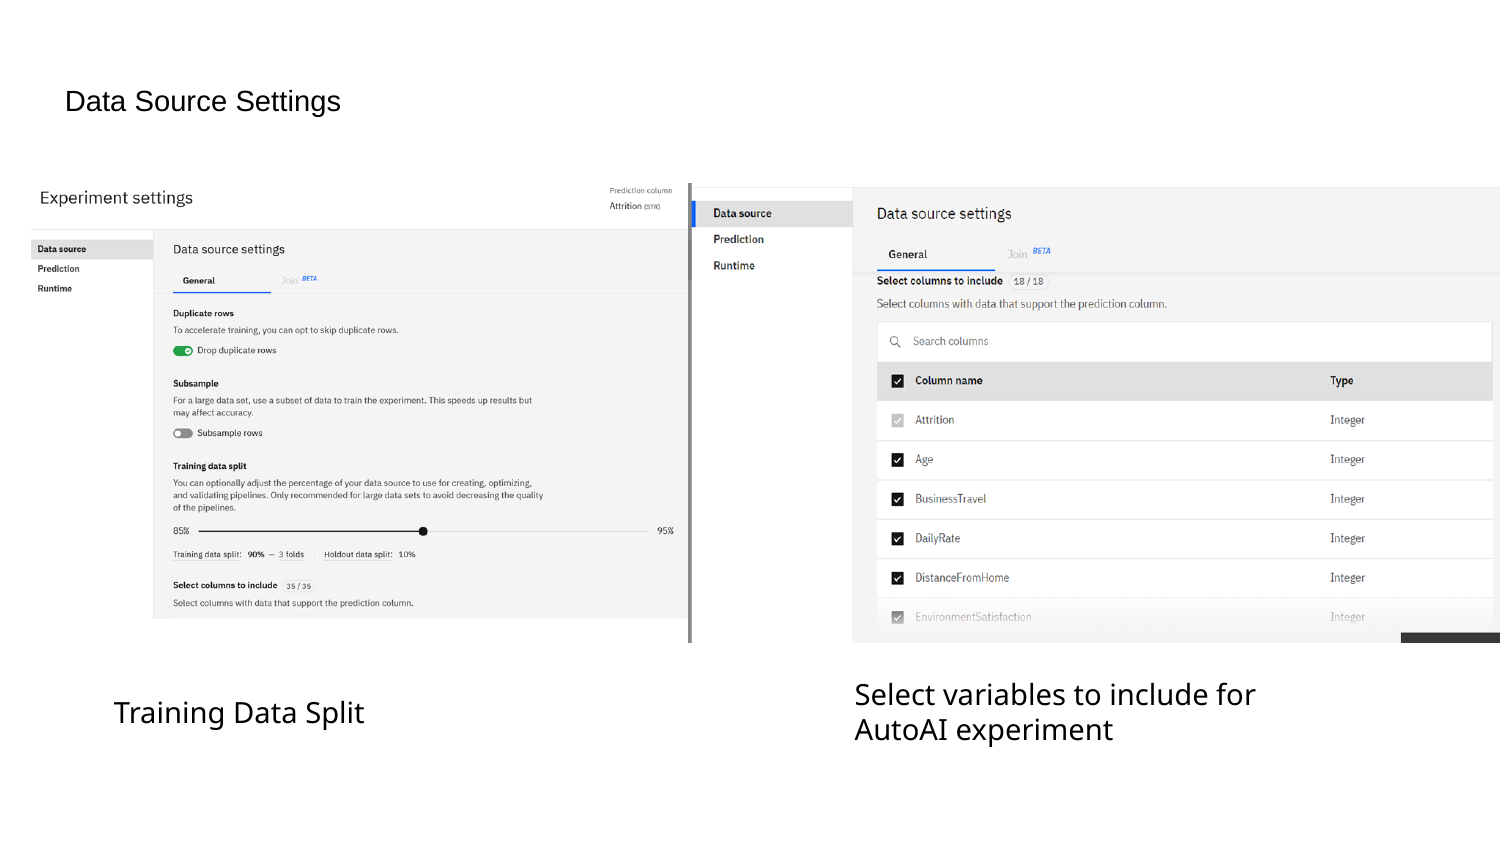

# Data Source Settings
Select variables to include for AutoAI experiment
Training Data Split